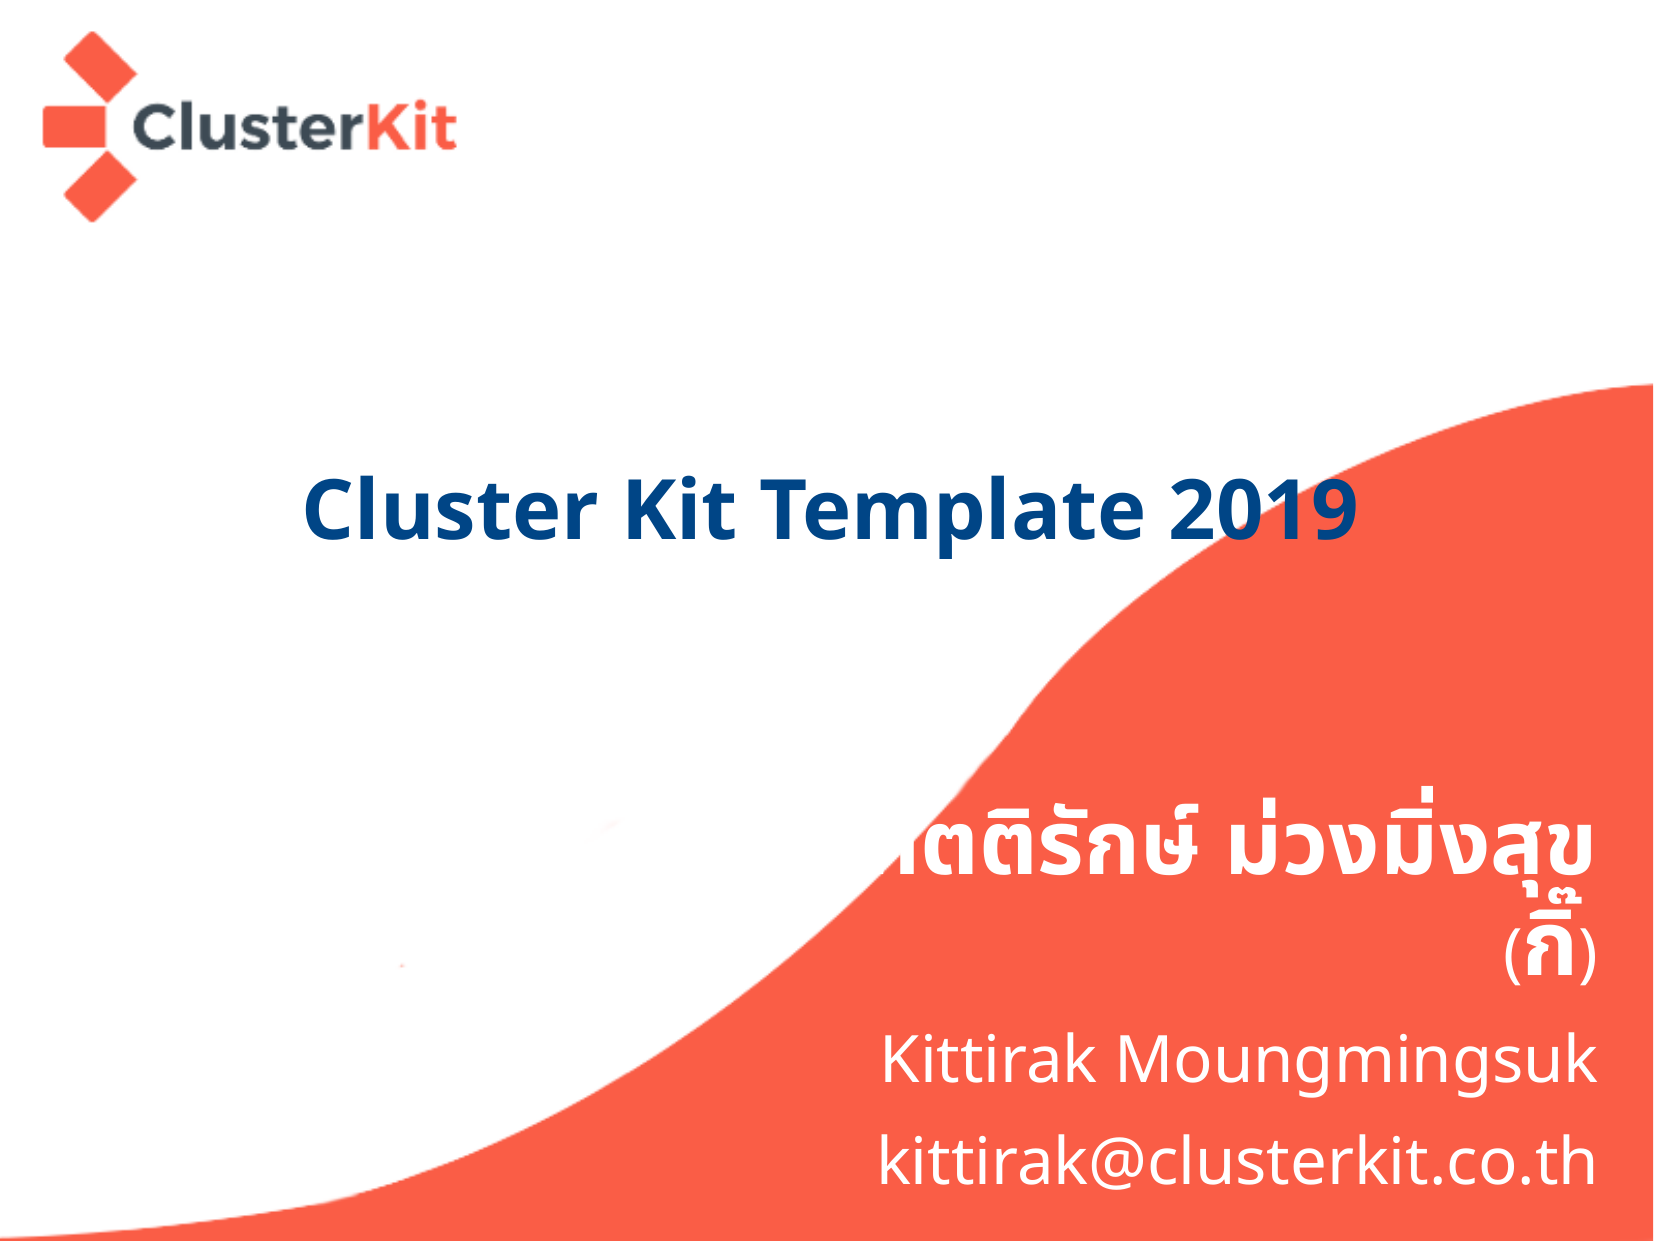

# Cluster Kit Template 2019
กิตติรักษ์ ม่วงมิ่งสุข (กิ๊)
Kittirak Moungmingsuk
kittirak@clusterkit.co.th